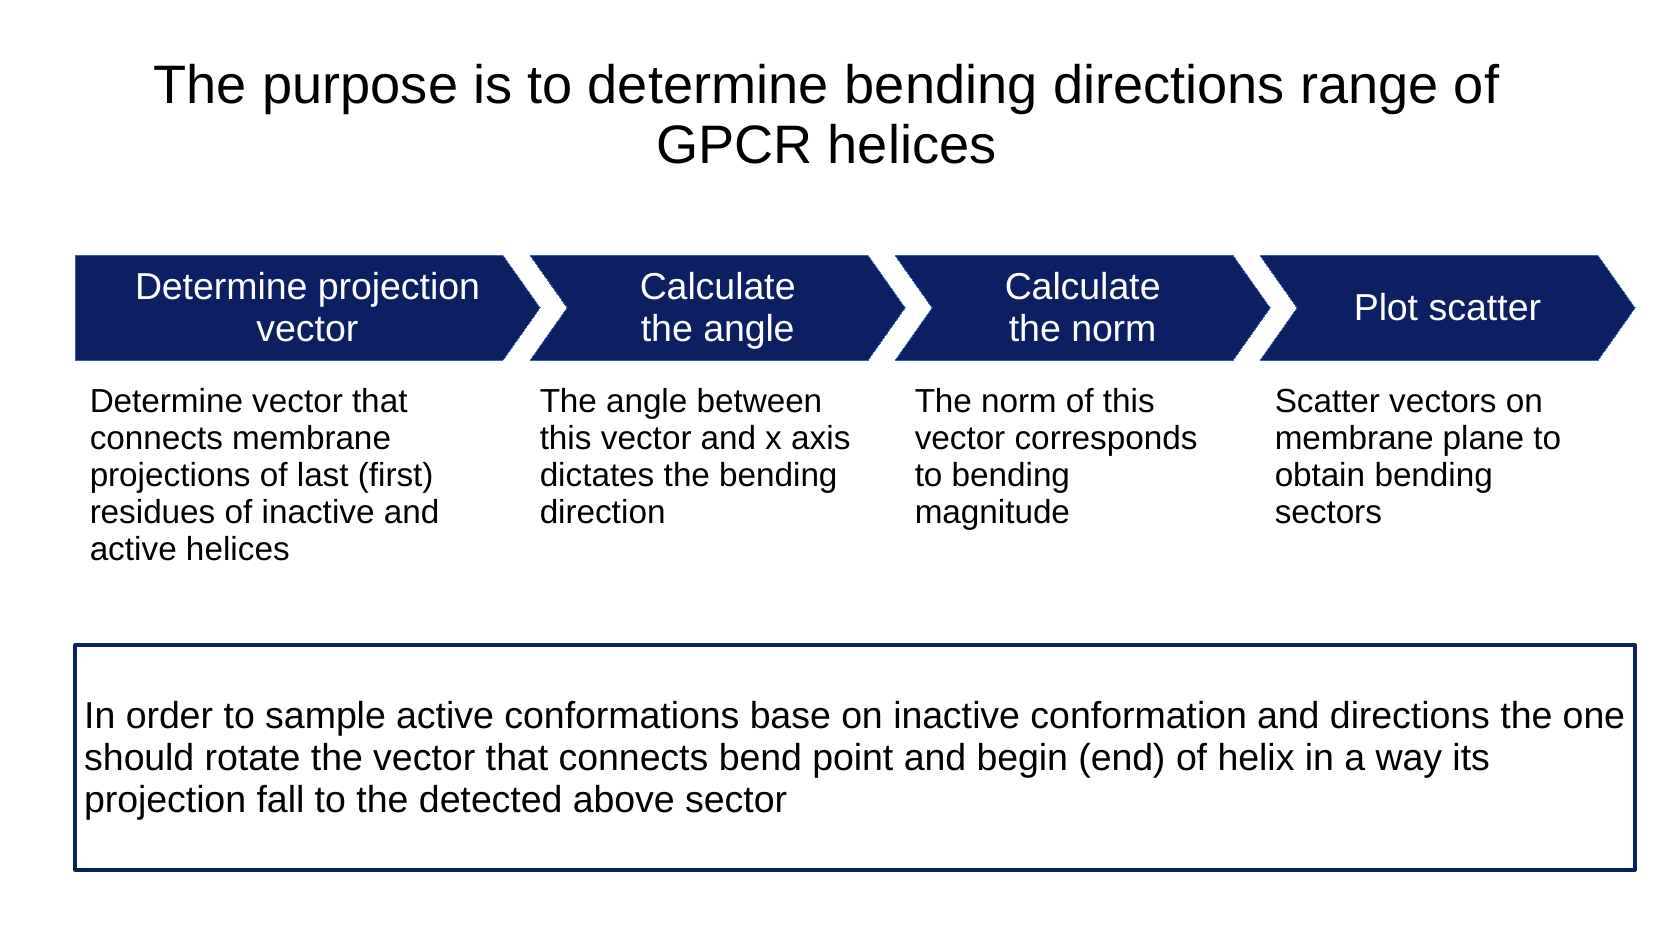

# The purpose is to determine bending directions range of GPCR helices
Determine projection
vector
Calculate
the angle
Calculate
the norm
Plot scatter
Determine vector that connects membrane projections of last (first) residues of inactive and active helices
The angle between this vector and x axis dictates the bending direction
The norm of this vector corresponds to bending magnitude
Scatter vectors on membrane plane to obtain bending sectors
In order to sample active conformations base on inactive conformation and directions the one
should rotate the vector that connects bend point and begin (end) of helix in a way its
projection fall to the detected above sector